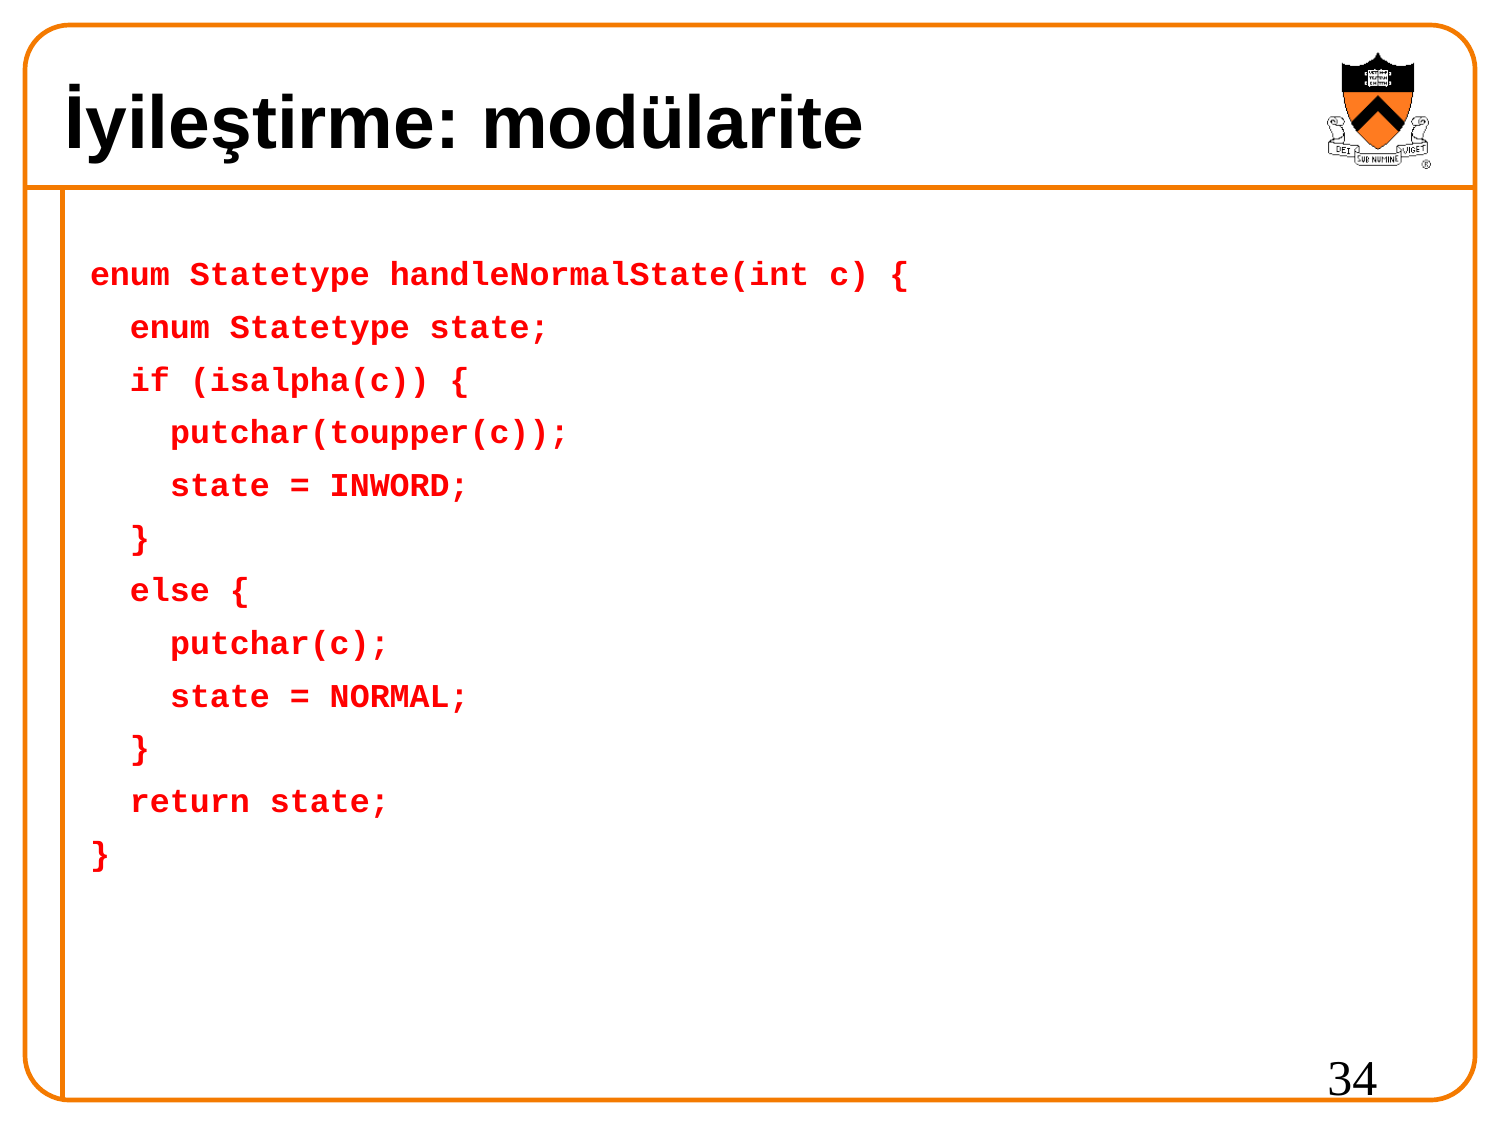

# İyileştirme: modülarite
enum Statetype handleNormalState(int c) {
 enum Statetype state;
 if (isalpha(c)) {
 putchar(toupper(c));
 state = INWORD;
 }
 else {
 putchar(c);
 state = NORMAL;
 }
 return state;
}
34